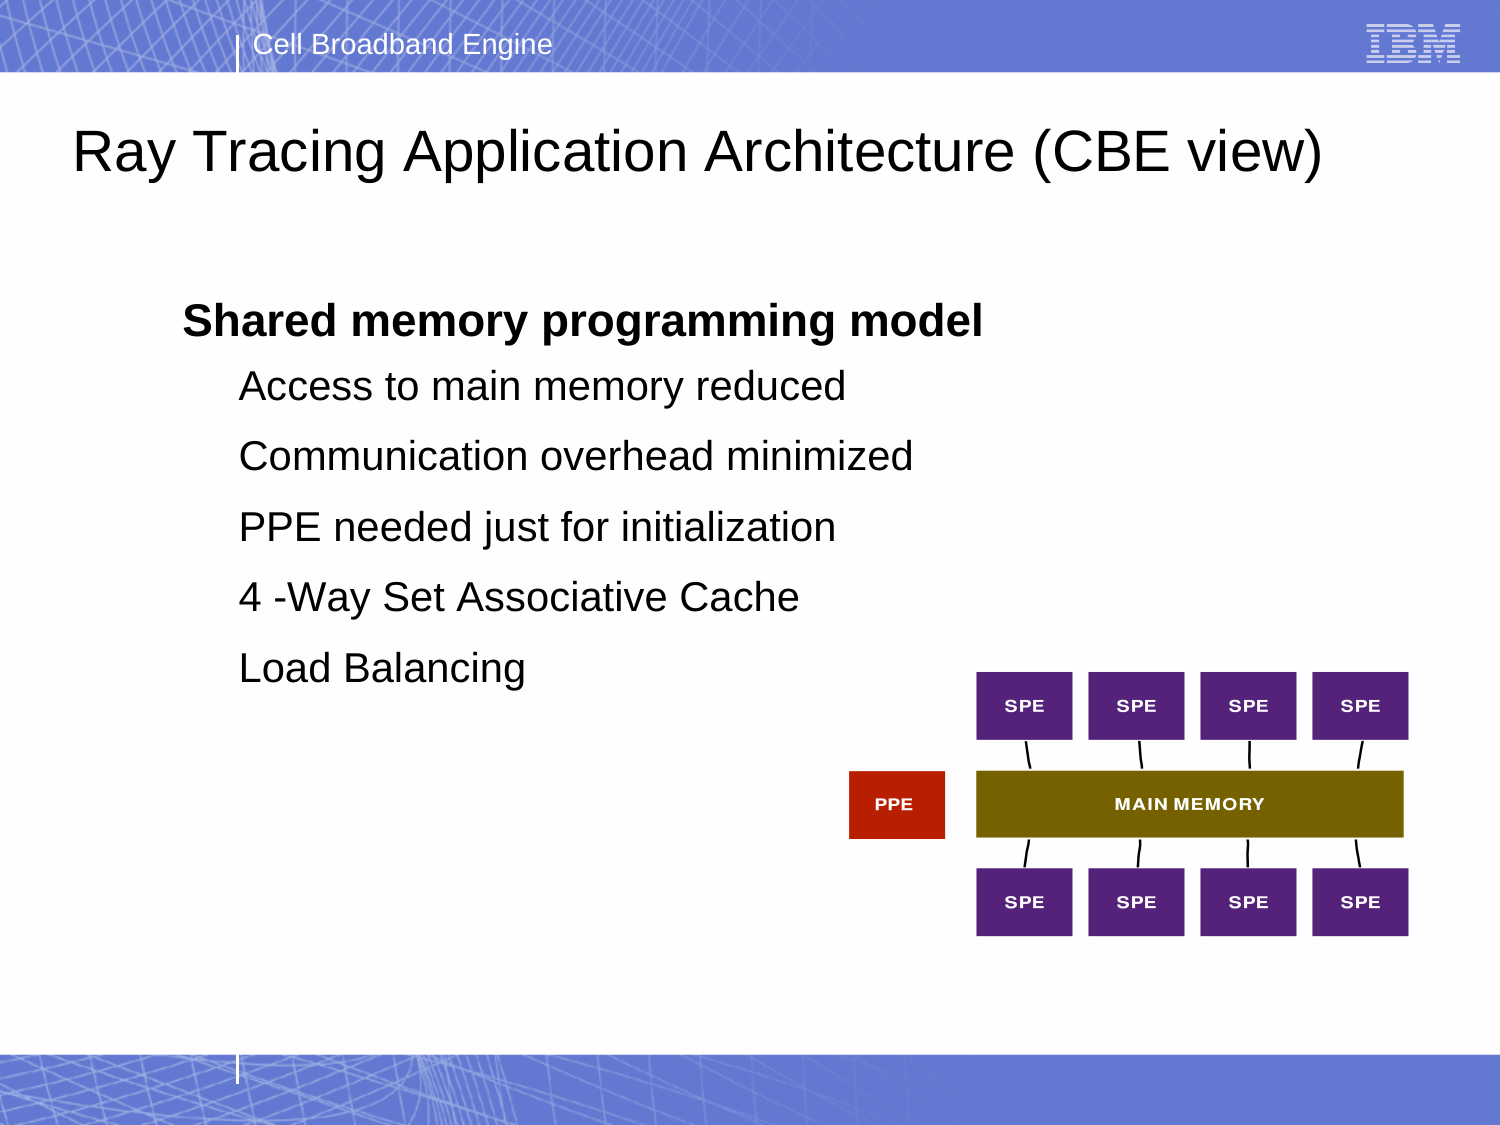

# Ray Tracing Application Architecture (CBE view)
Shared memory programming model
 Access to main memory reduced
 Communication overhead minimized
 PPE needed just for initialization
 4 -Way Set Associative Cache
 Load Balancing